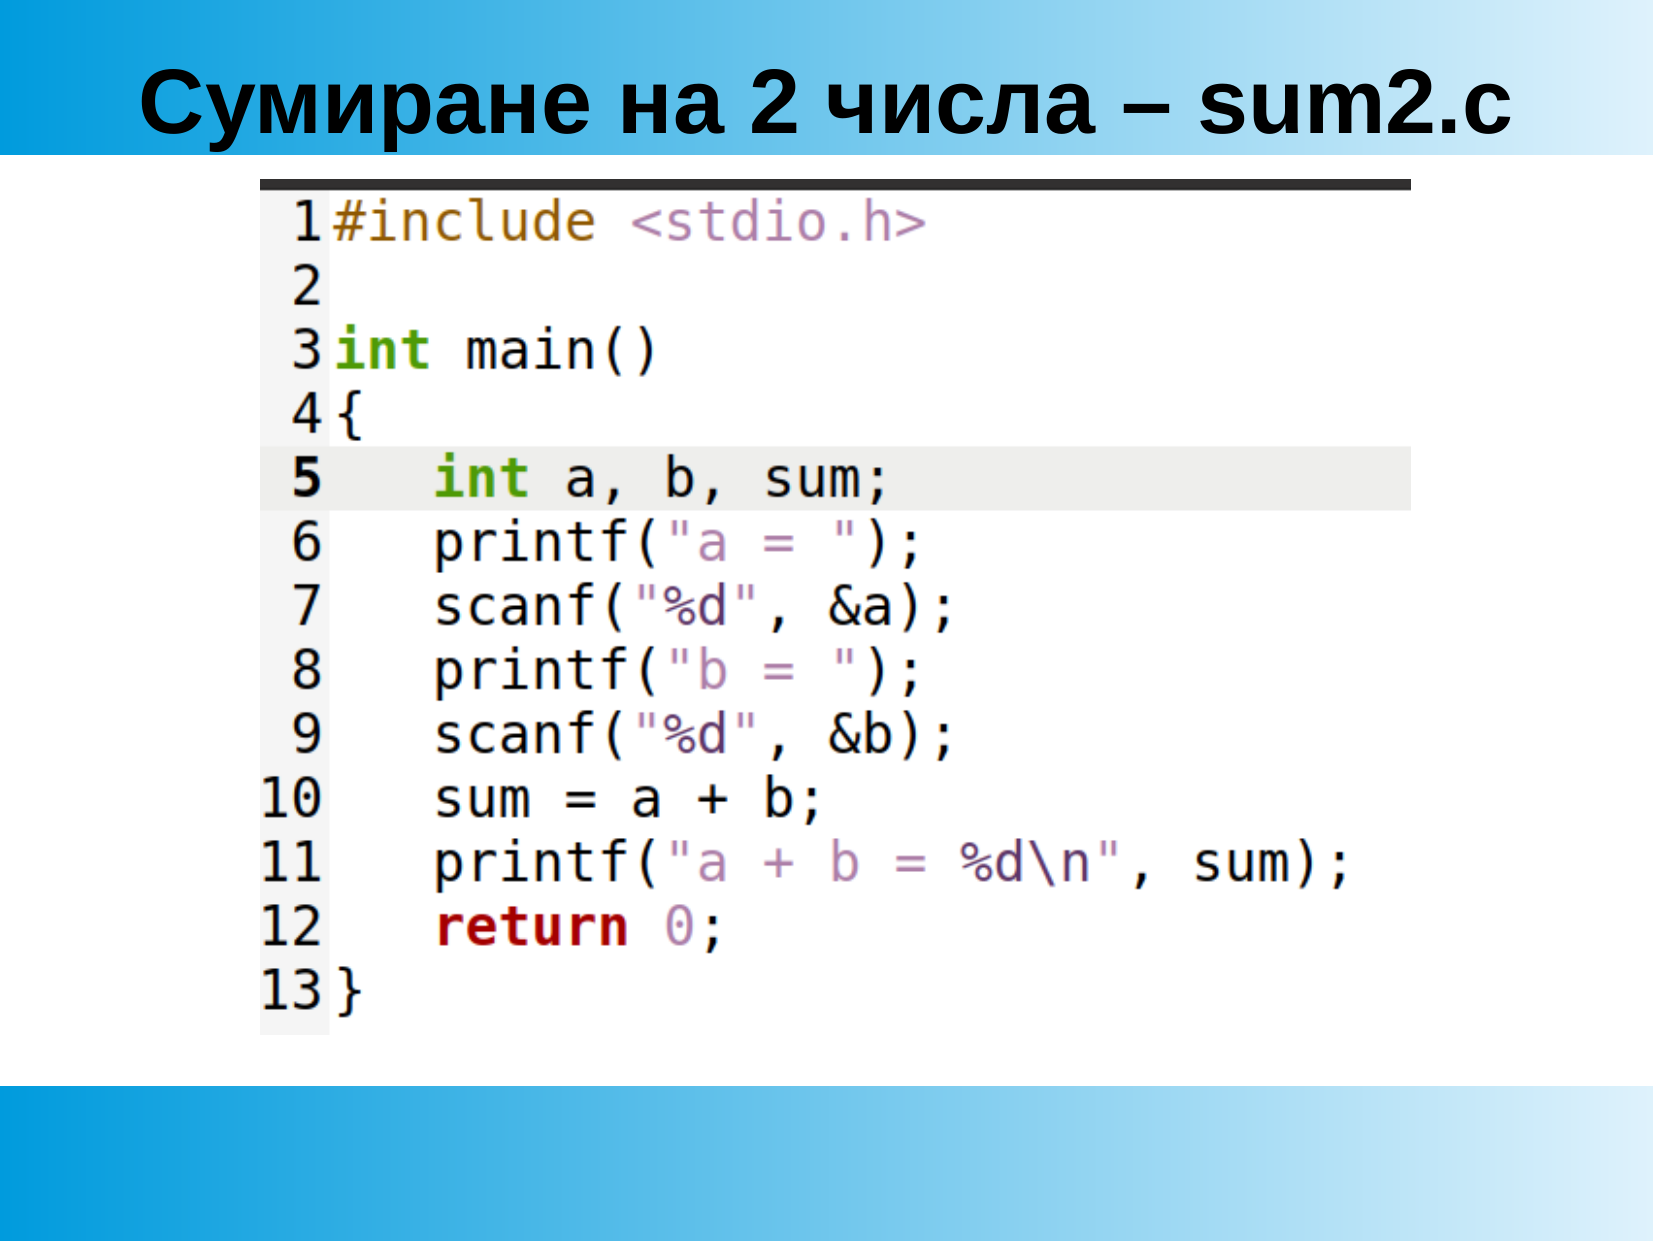

# Сумиране на 2 числа – sum2.c